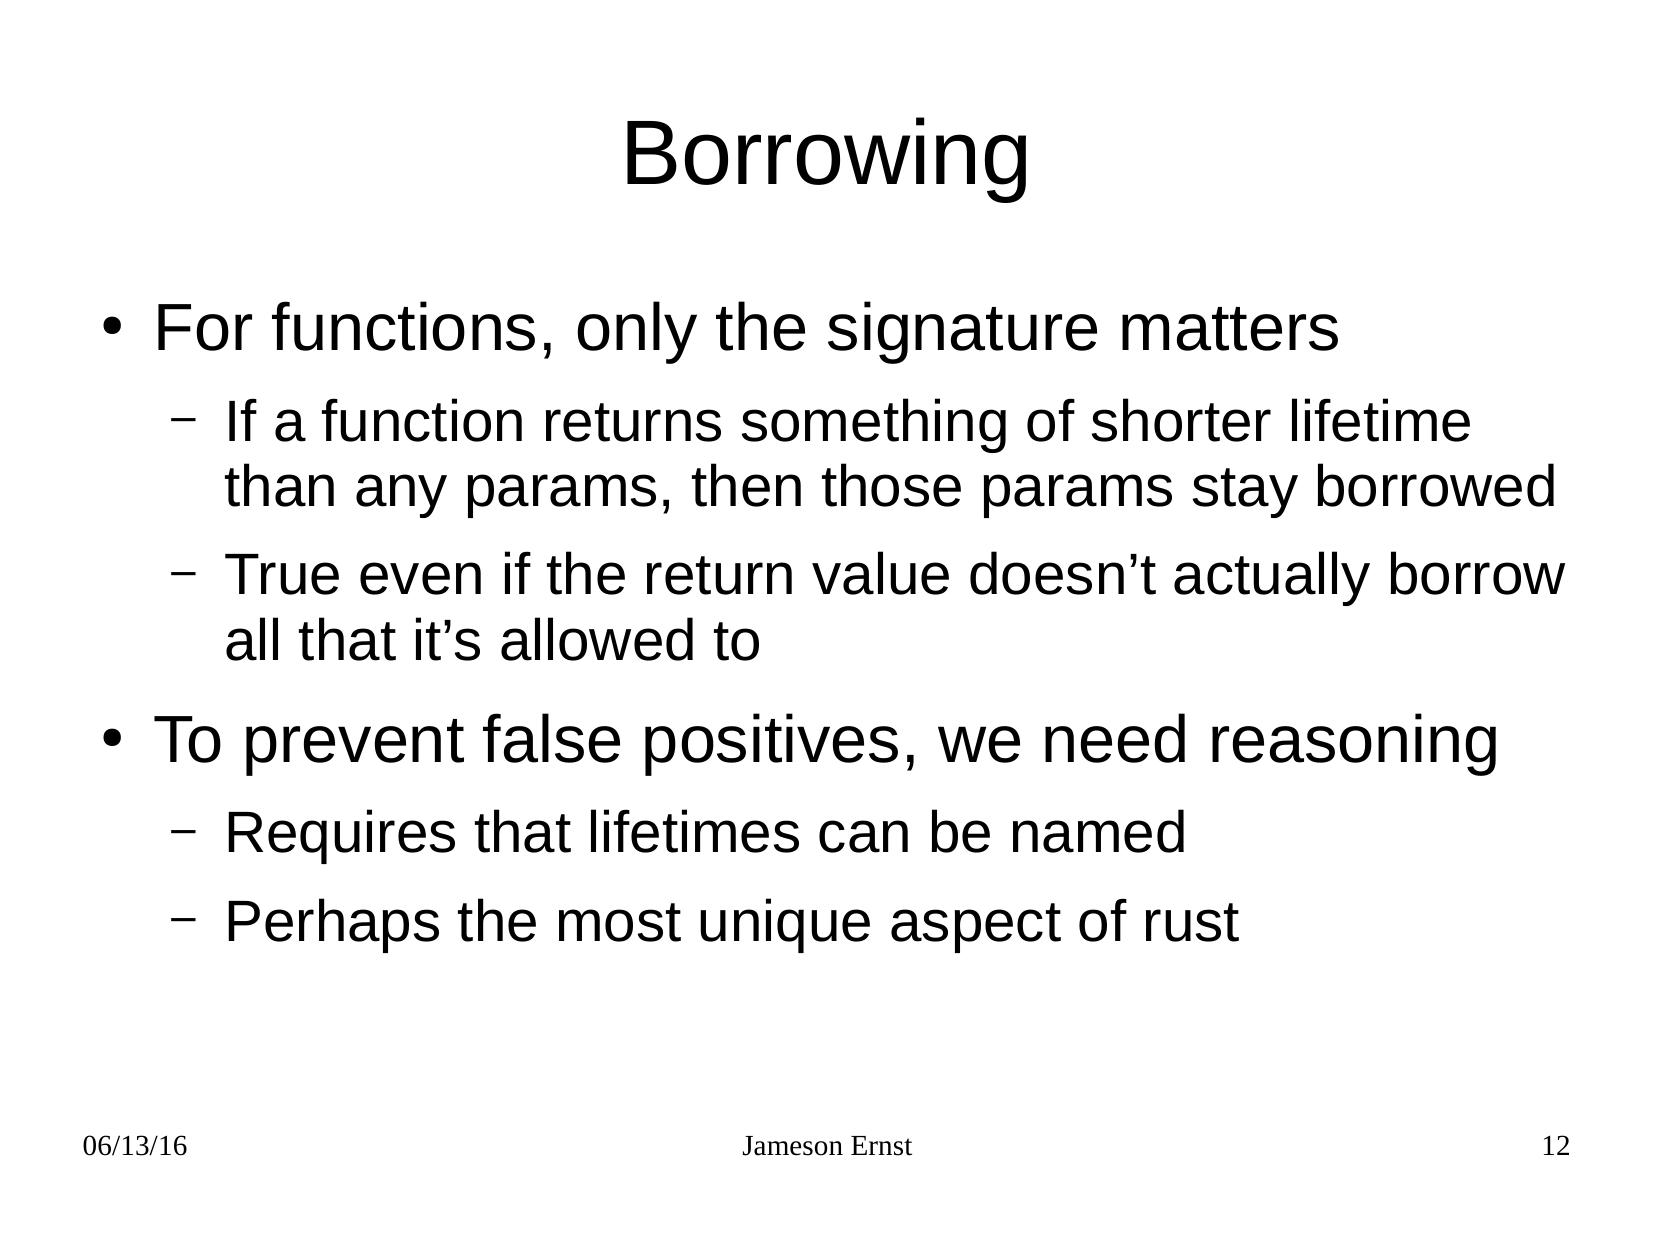

# Borrowing
For functions, only the signature matters
If a function returns something of shorter lifetime than any params, then those params stay borrowed
True even if the return value doesn’t actually borrow all that it’s allowed to
To prevent false positives, we need reasoning
Requires that lifetimes can be named
Perhaps the most unique aspect of rust
06/13/16
Jameson Ernst
12